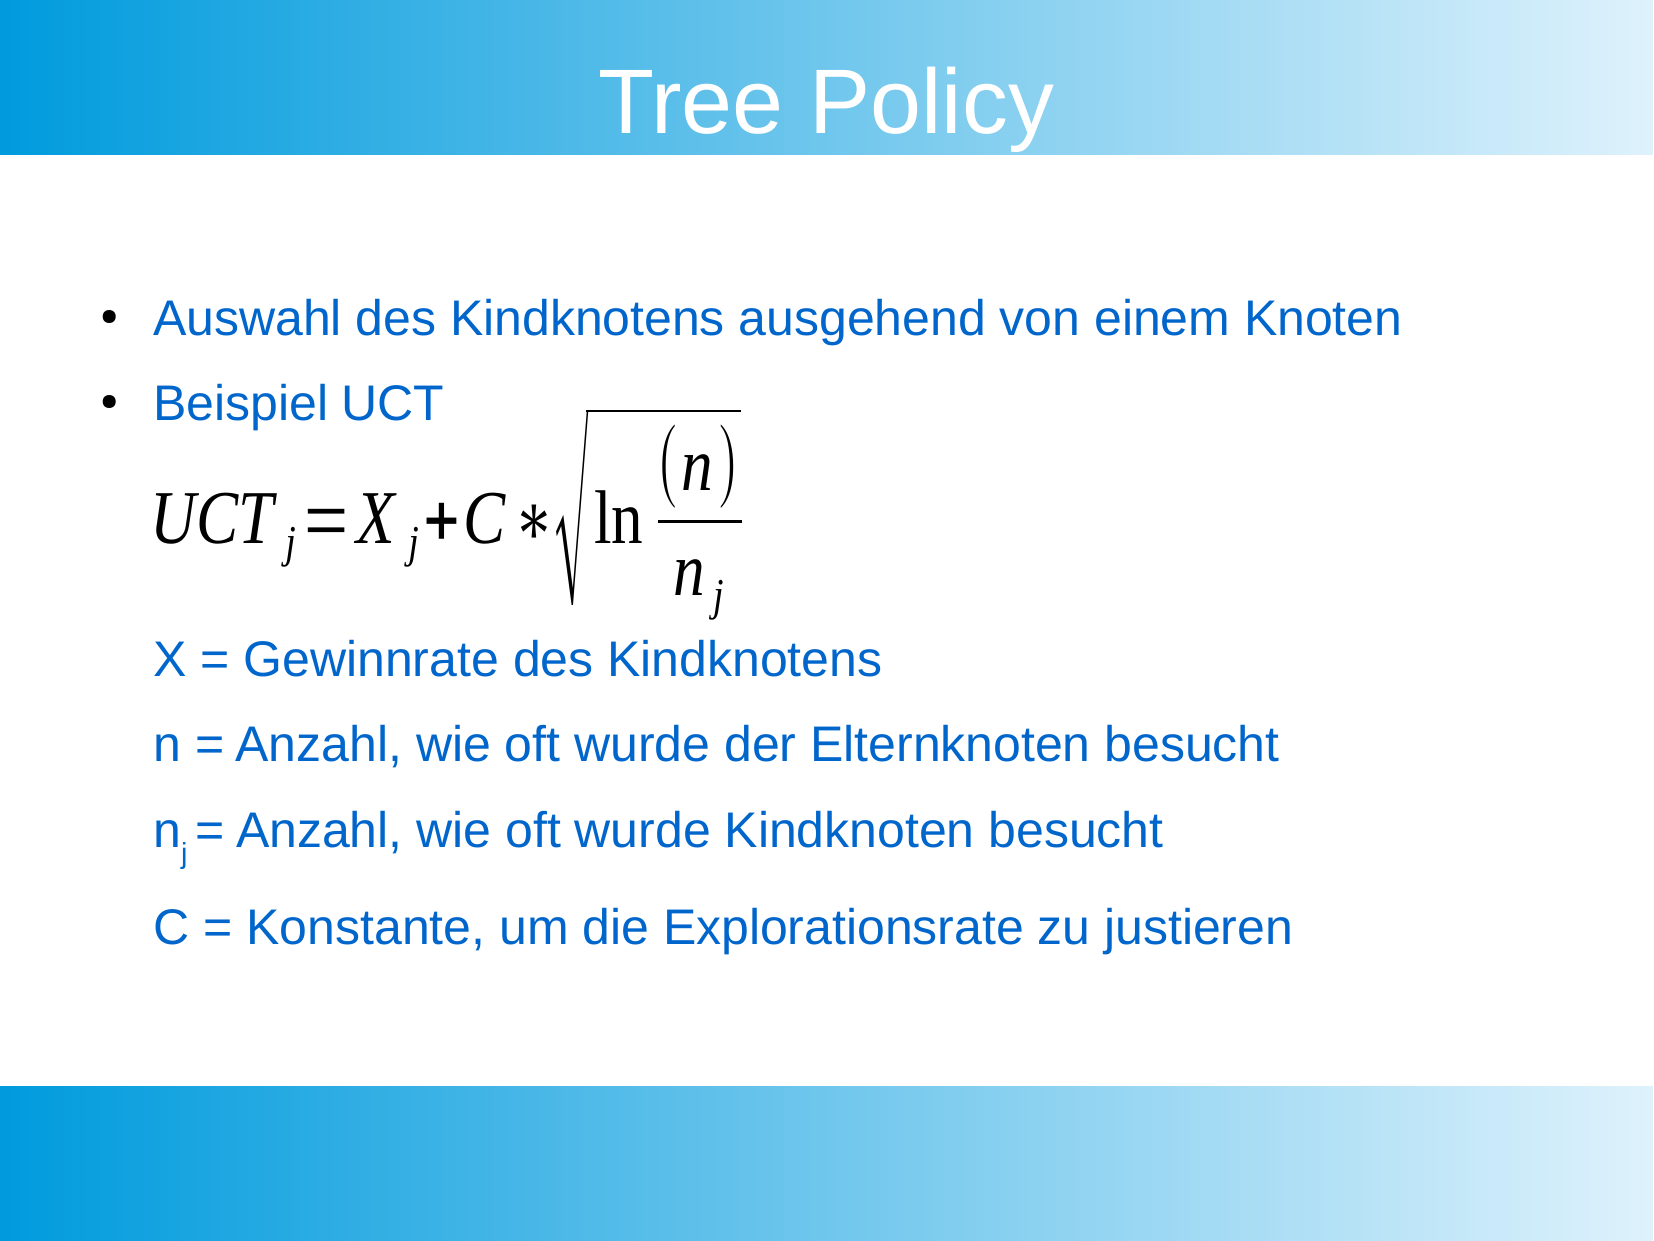

# Tree Policy
Auswahl des Kindknotens ausgehend von einem Knoten
Beispiel UCT
X = Gewinnrate des Kindknotens
n = Anzahl, wie oft wurde der Elternknoten besucht
nj = Anzahl, wie oft wurde Kindknoten besucht
C = Konstante, um die Explorationsrate zu justieren